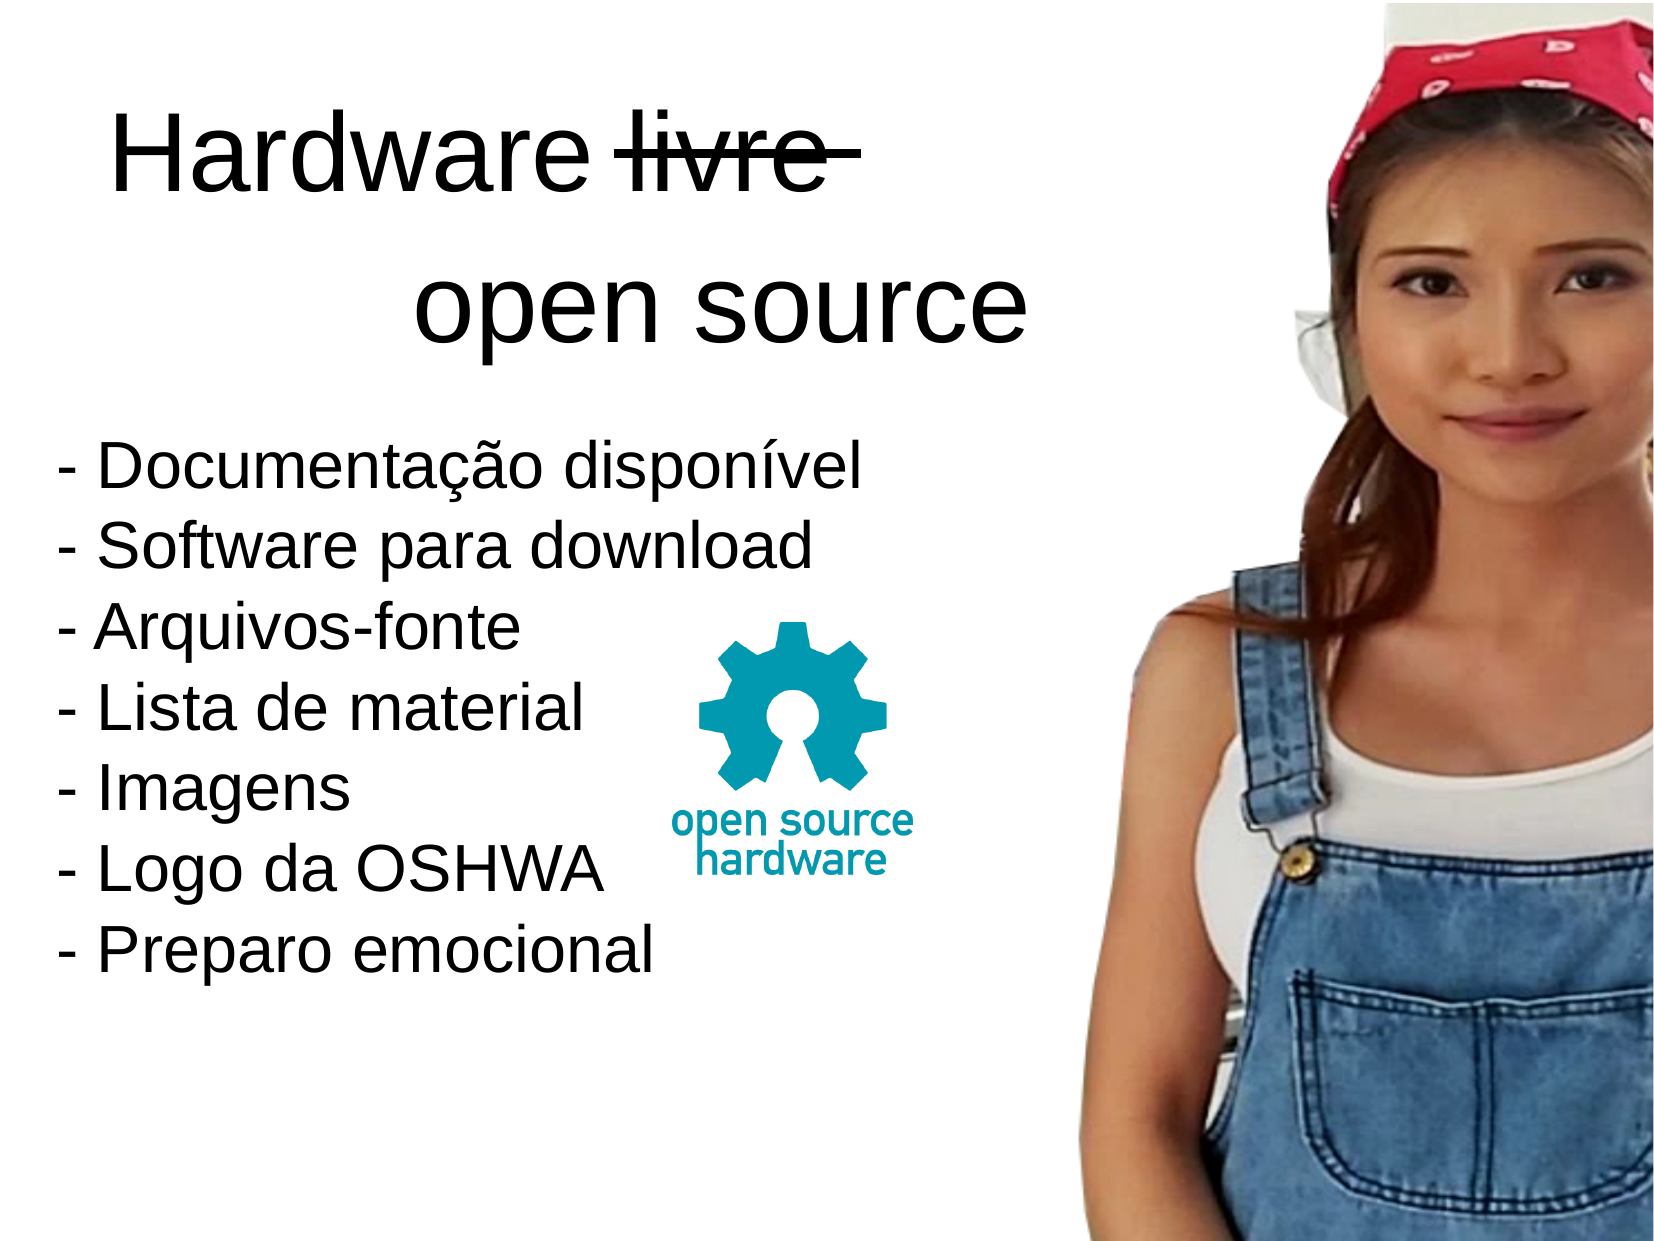

# Hardware livre
open source
- Documentação disponível
- Software para download
- Arquivos-fonte
- Lista de material
- Imagens
- Logo da OSHWA
- Preparo emocional